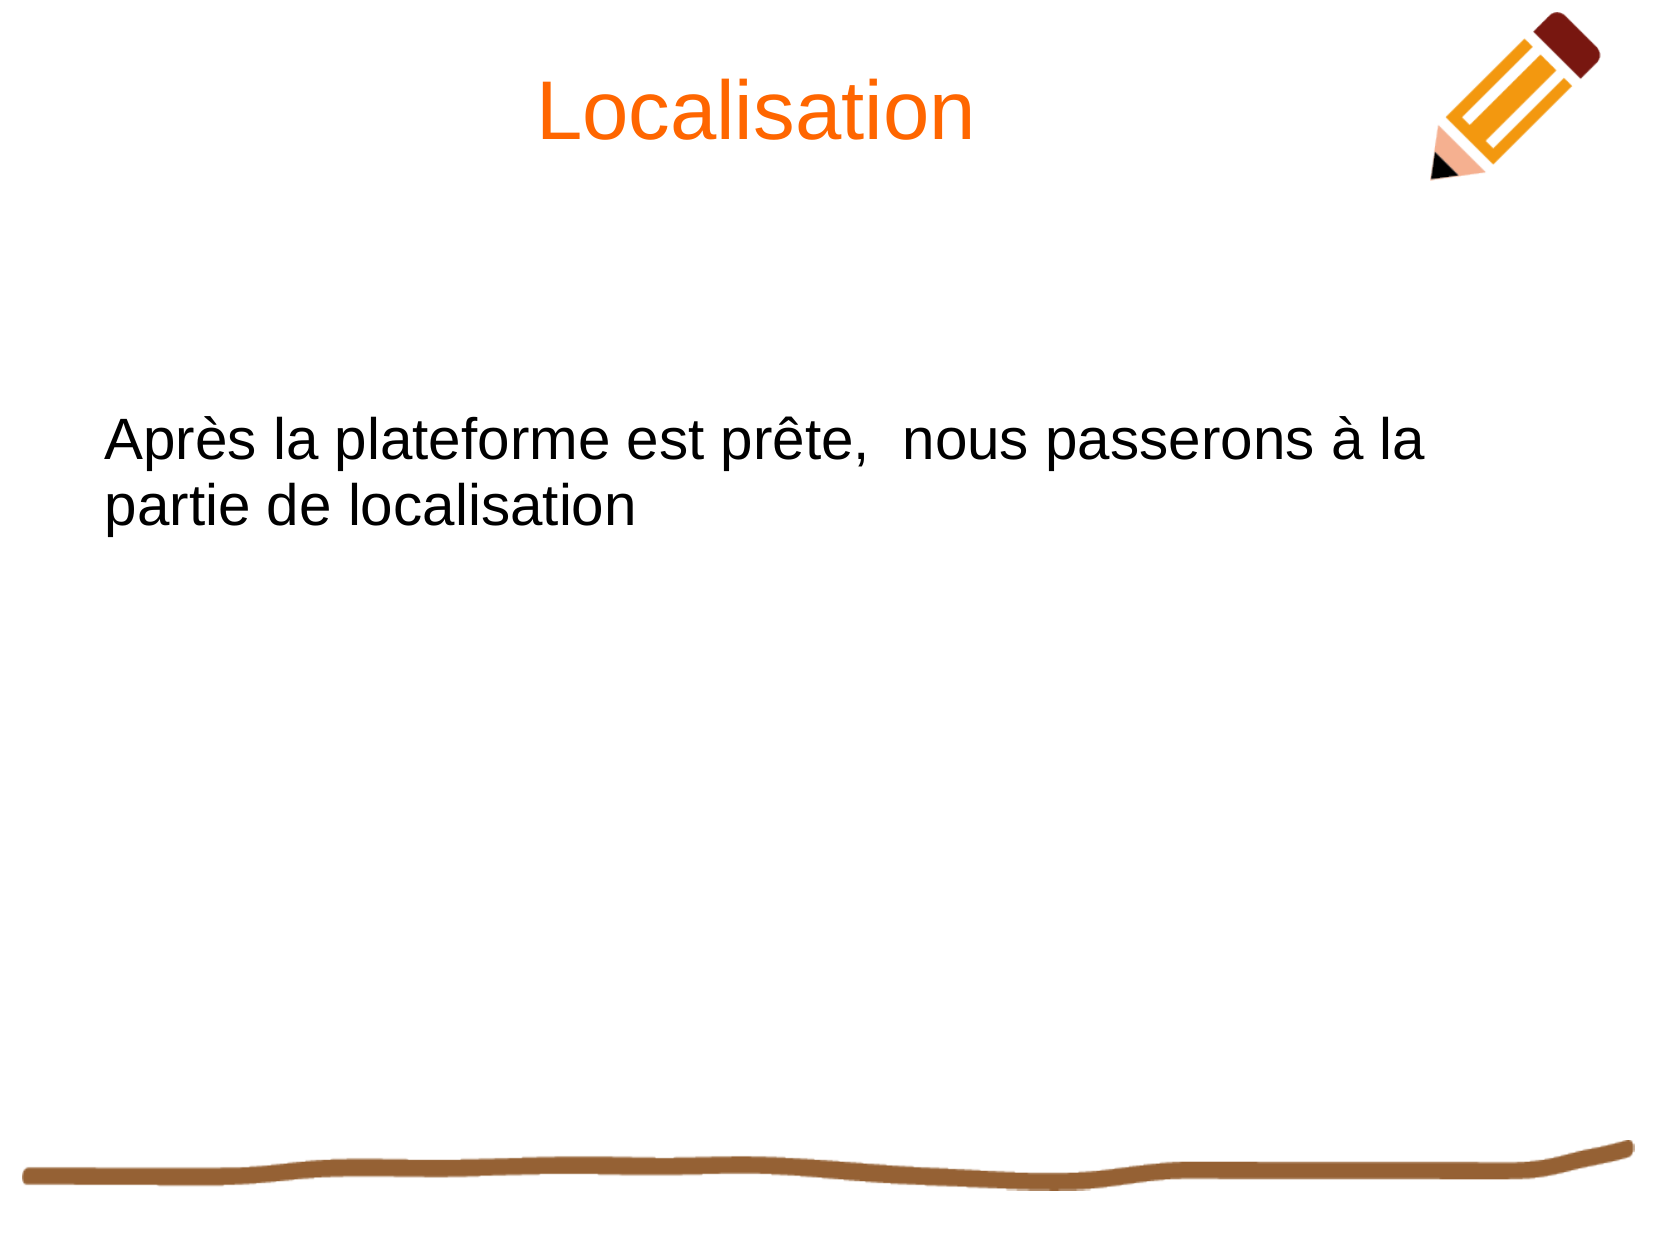

# Localisation
Après la plateforme est prête, nous passerons à la partie de localisation